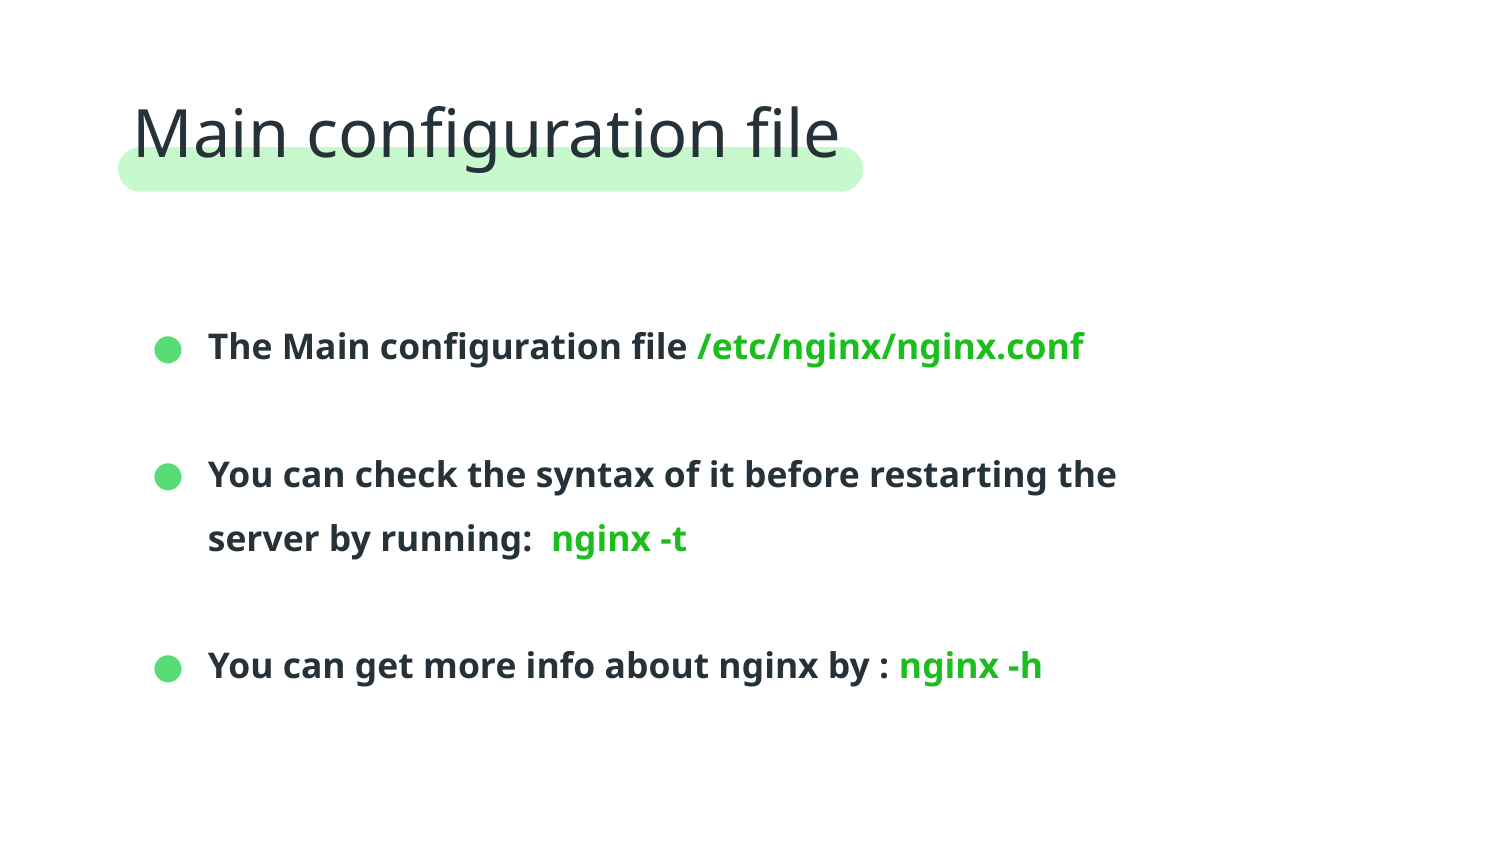

Main configuration file
The Main configuration file /etc/nginx/nginx.conf
You can check the syntax of it before restarting the server by running: nginx -t
You can get more info about nginx by : nginx -h